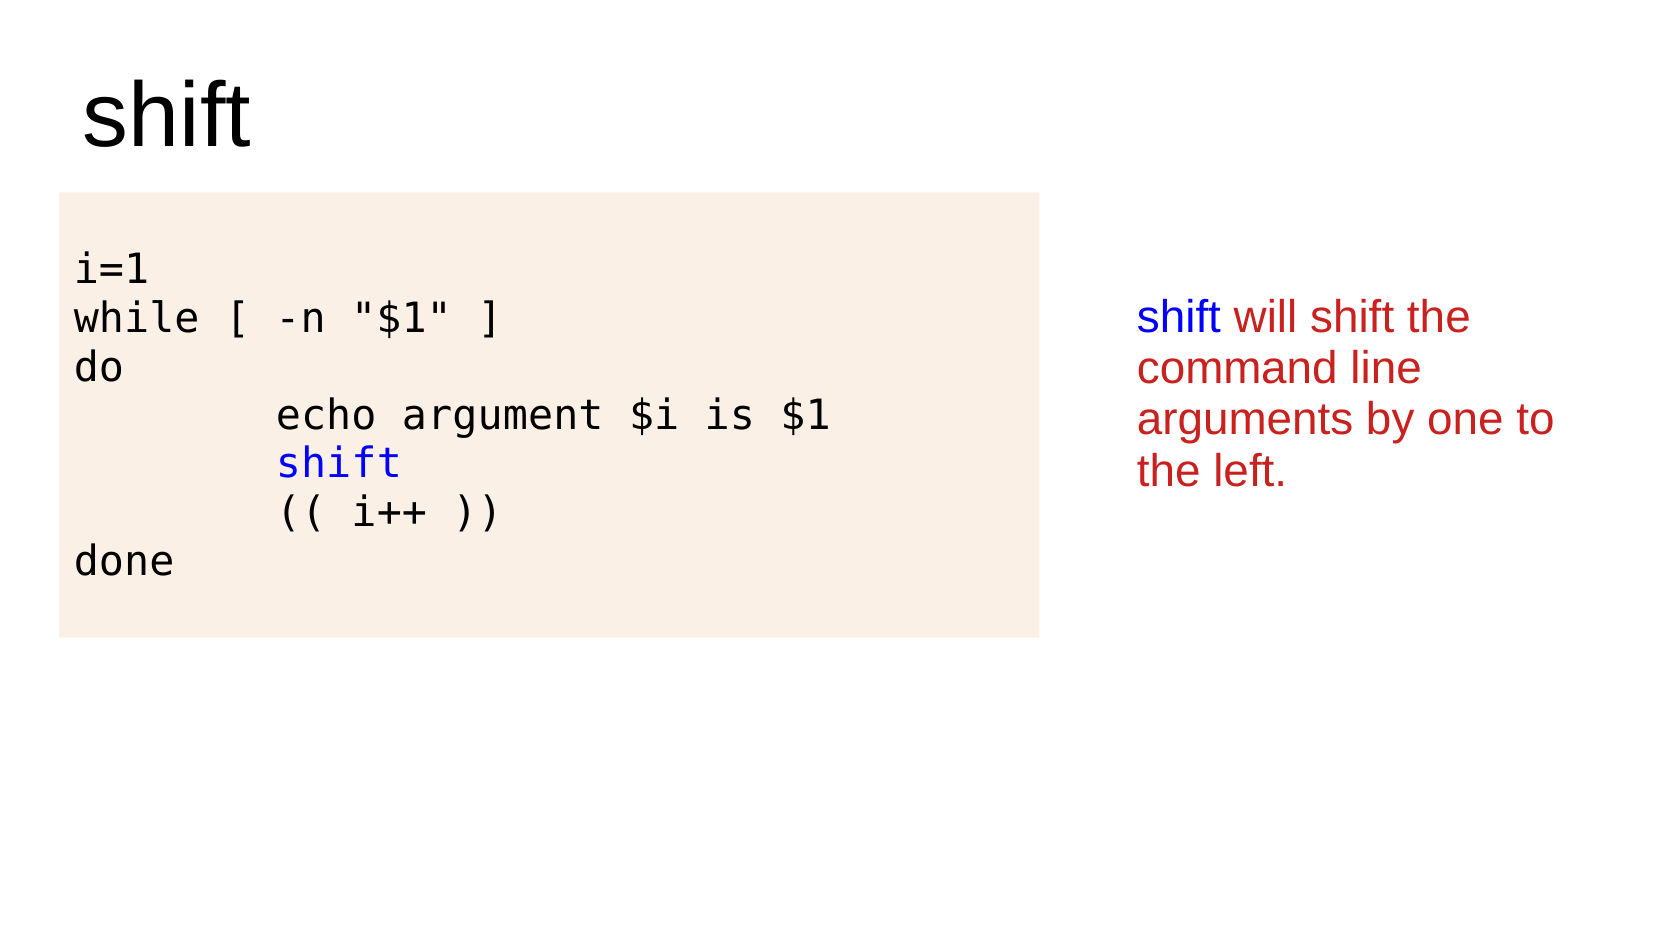

# shift
i=1
while [ -n "$1" ]
do
 echo argument $i is $1
 shift
 (( i++ ))
done
shift will shift the command line arguments by one to the left.